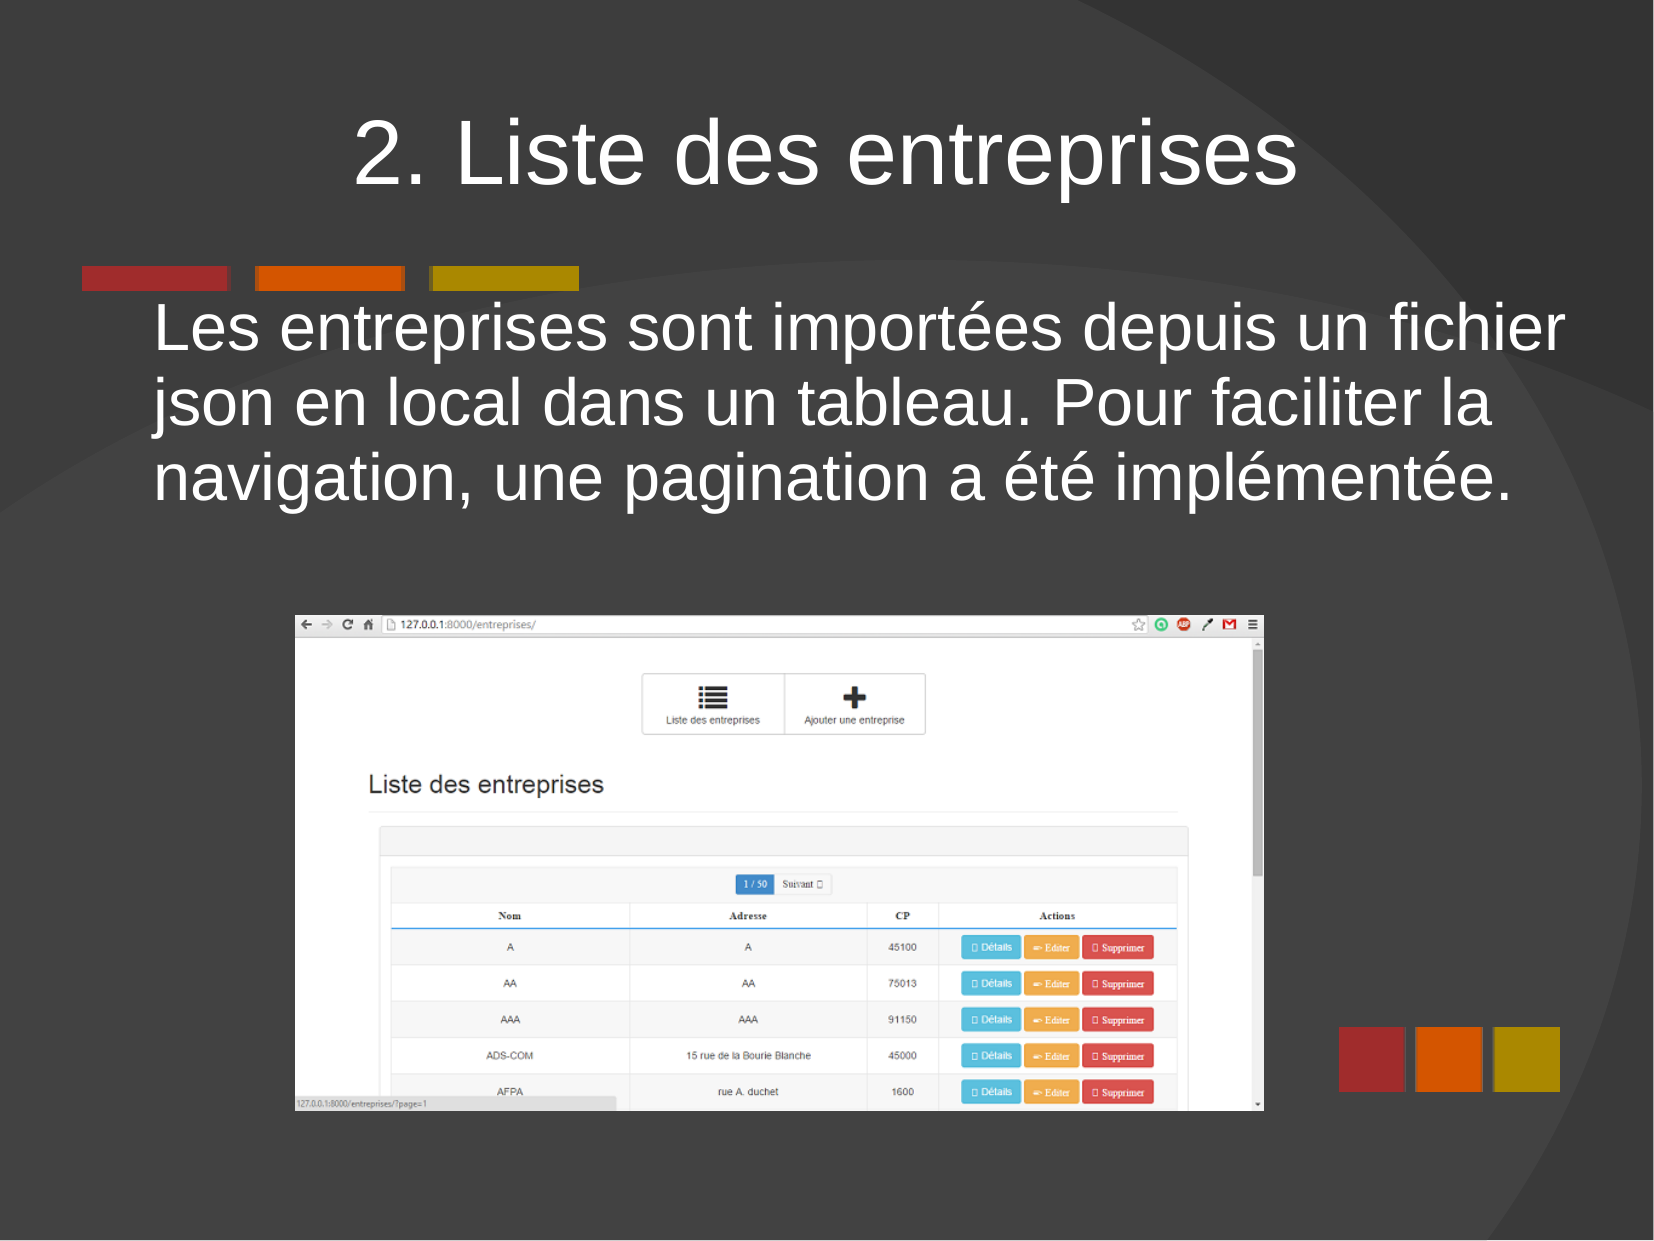

# 2. Liste des entreprises
Les entreprises sont importées depuis un fichier json en local dans un tableau. Pour faciliter la navigation, une pagination a été implémentée.